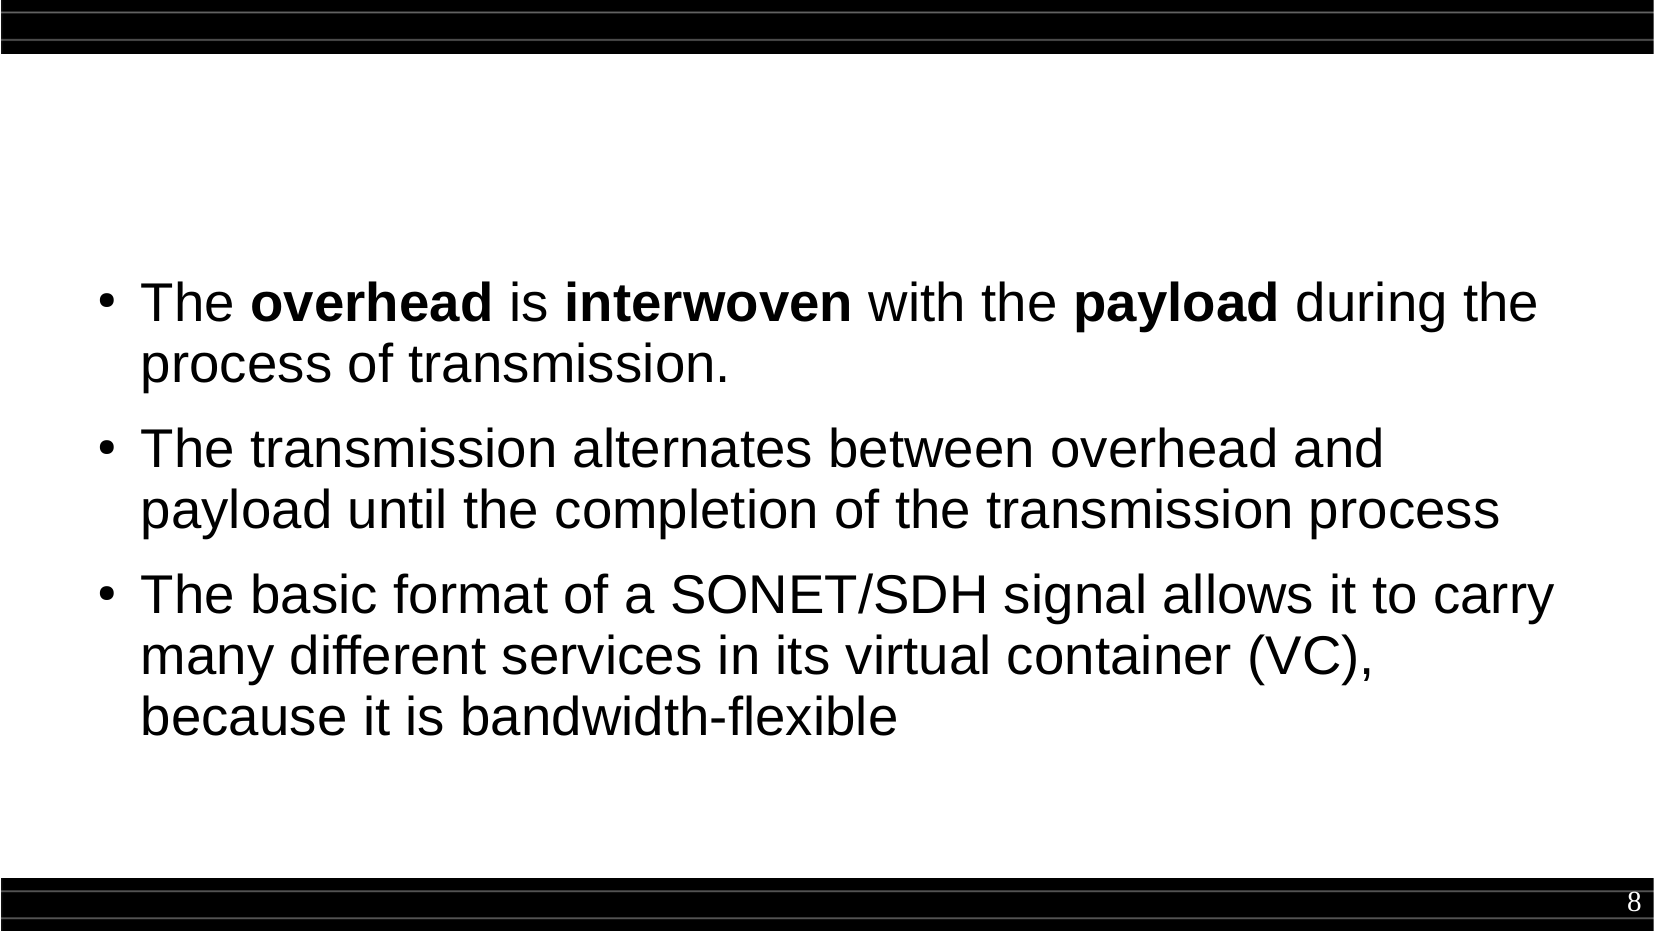

#
The overhead is interwoven with the payload during the process of transmission.
The transmission alternates between overhead and payload until the completion of the transmission process
The basic format of a SONET/SDH signal allows it to carry many different services in its virtual container (VC), because it is bandwidth-flexible